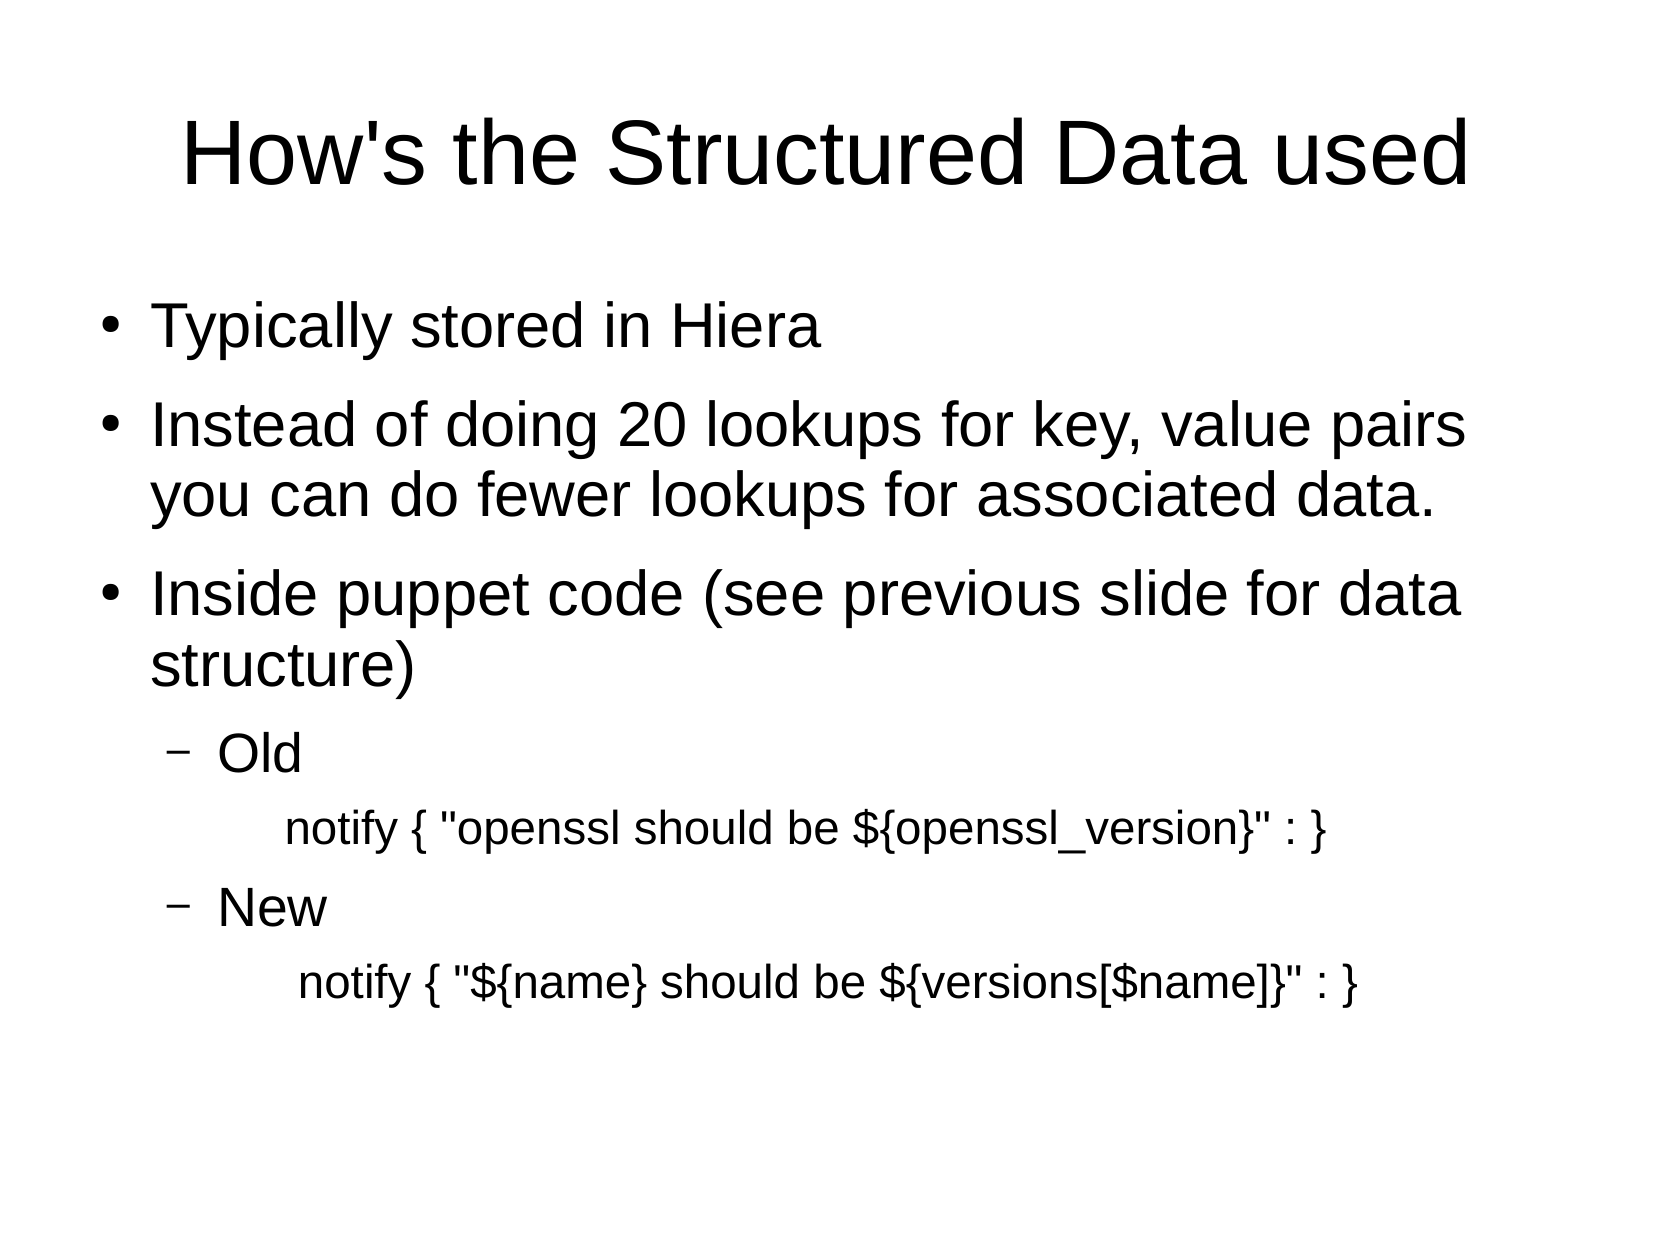

# How's the Structured Data used
Typically stored in Hiera
Instead of doing 20 lookups for key, value pairs you can do fewer lookups for associated data.
Inside puppet code (see previous slide for data structure)
Old
notify { "openssl should be ${openssl_version}" : }
New
 notify { "${name} should be ${versions[$name]}" : }